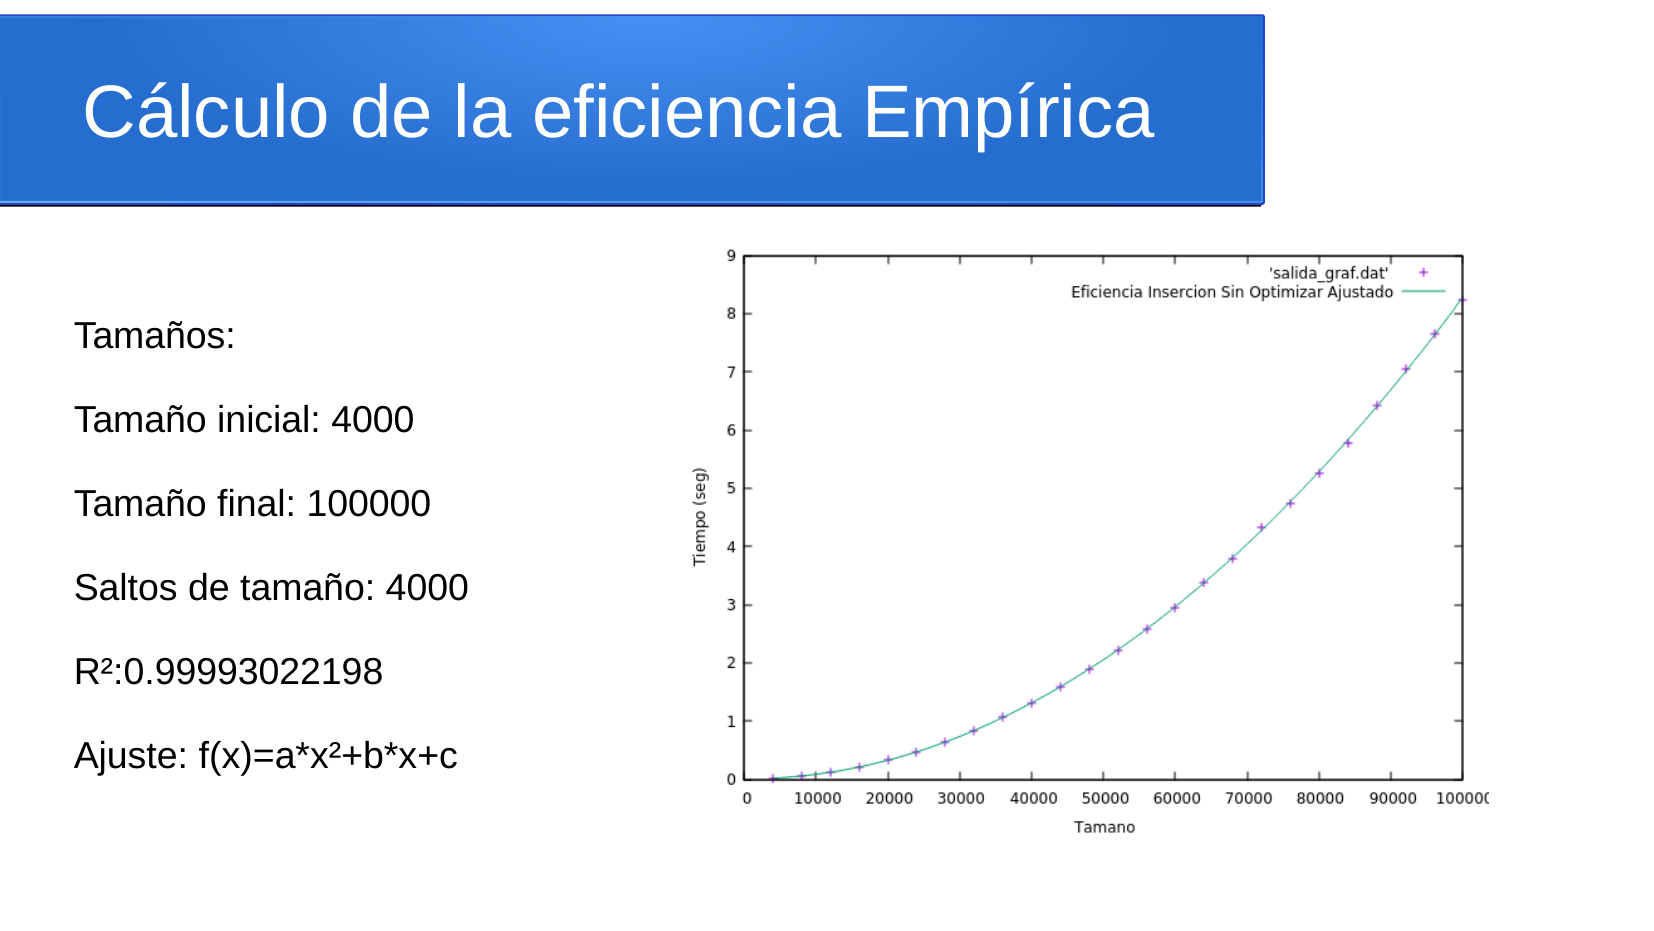

# Cálculo de la eficiencia Empírica
Tamaños:
Tamaño inicial: 4000
Tamaño final: 100000
Saltos de tamaño: 4000
R²:0.99993022198
Ajuste: f(x)=a*x²+b*x+c